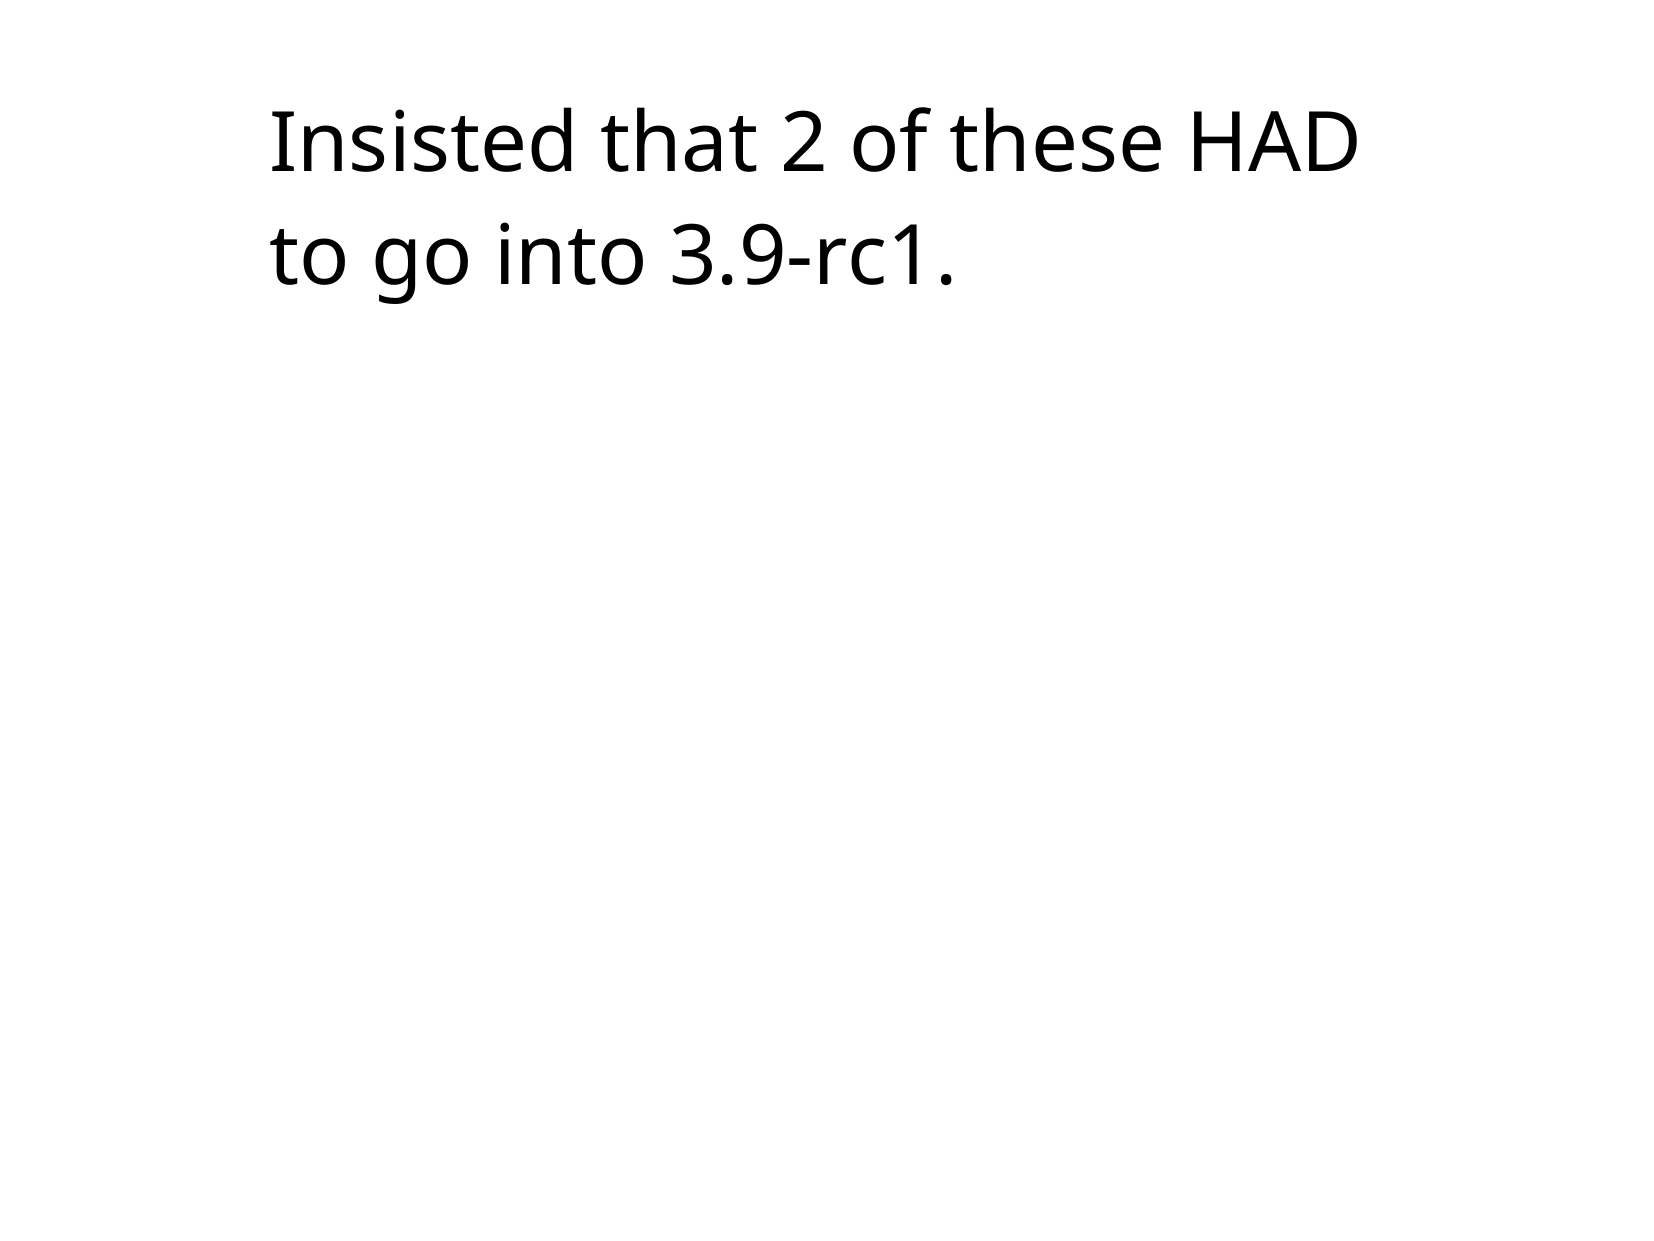

Insisted that 2 of these HAD
to go into 3.9-rc1.